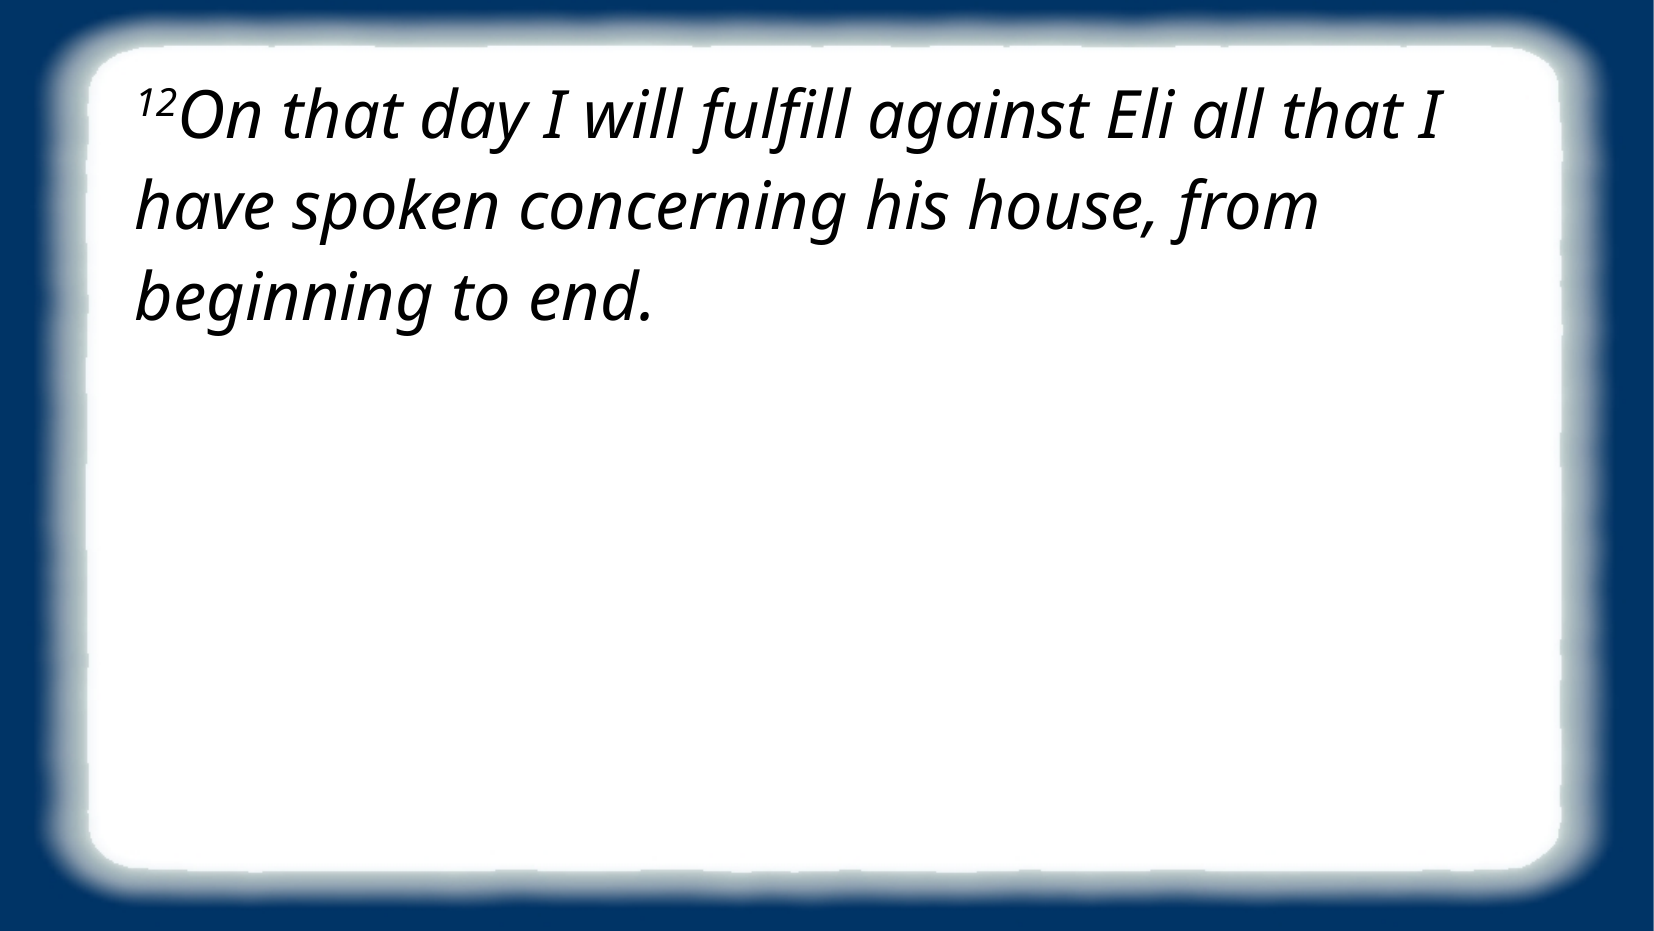

12On that day I will fulfill against Eli all that I have spoken concerning his house, from beginning to end.